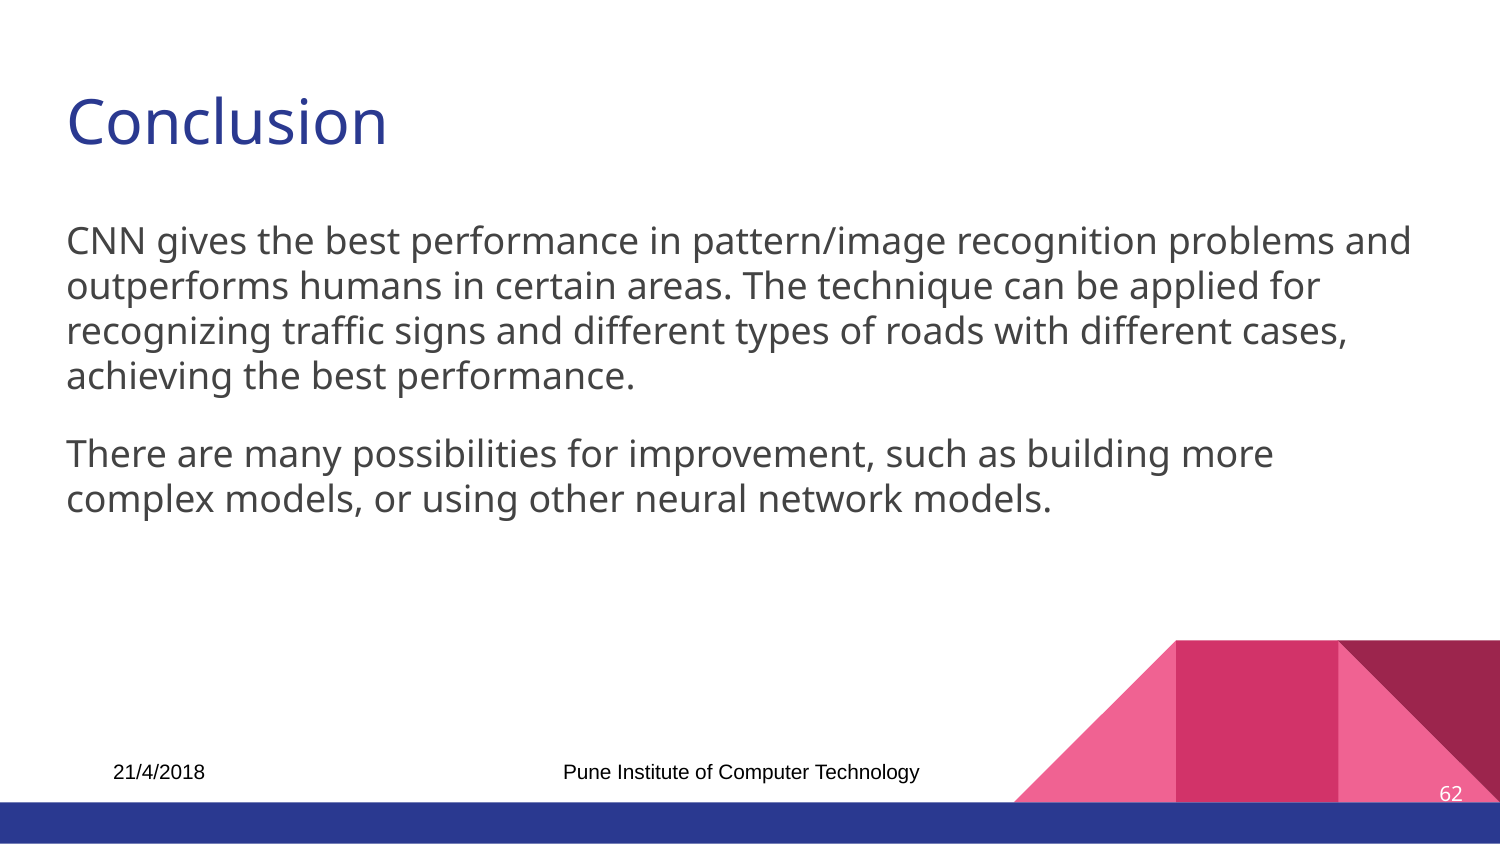

# Conclusion
CNN gives the best performance in pattern/image recognition problems and outperforms humans in certain areas. The technique can be applied for recognizing traffic signs and different types of roads with different cases, achieving the best performance.
There are many possibilities for improvement, such as building more complex models, or using other neural network models.